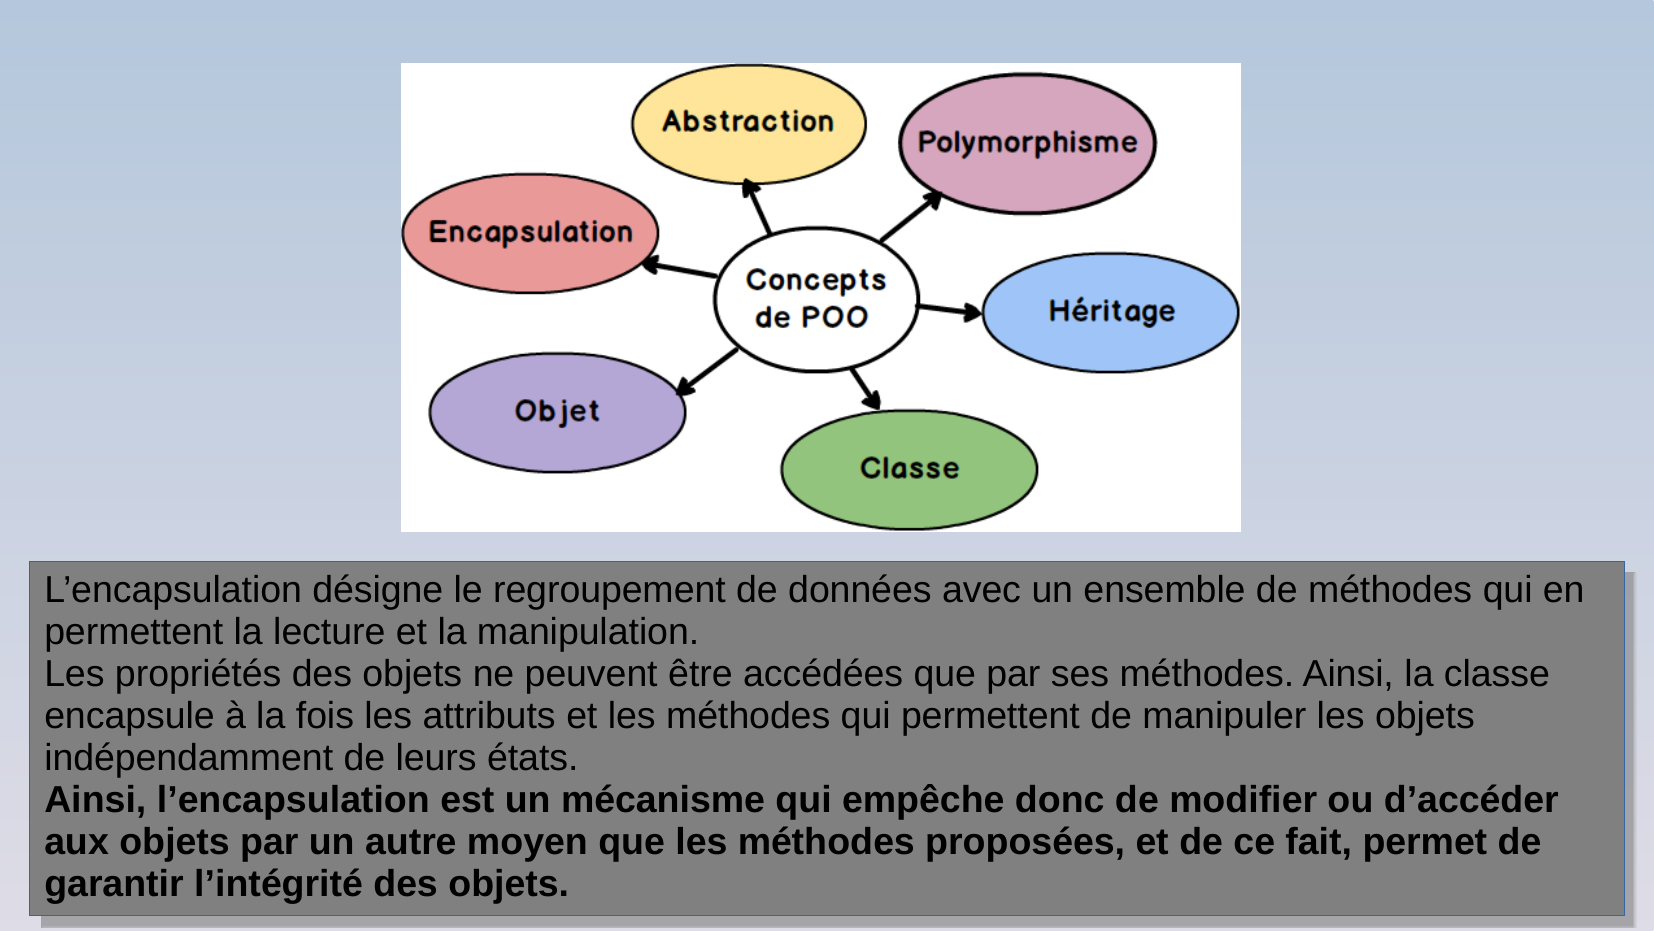

L’encapsulation désigne le regroupement de données avec un ensemble de méthodes qui en permettent la lecture et la manipulation.
Les propriétés des objets ne peuvent être accédées que par ses méthodes. Ainsi, la classe encapsule à la fois les attributs et les méthodes qui permettent de manipuler les objets indépendamment de leurs états.
Ainsi, l’encapsulation est un mécanisme qui empêche donc de modifier ou d’accéder aux objets par un autre moyen que les méthodes proposées, et de ce fait, permet de garantir l’intégrité des objets.